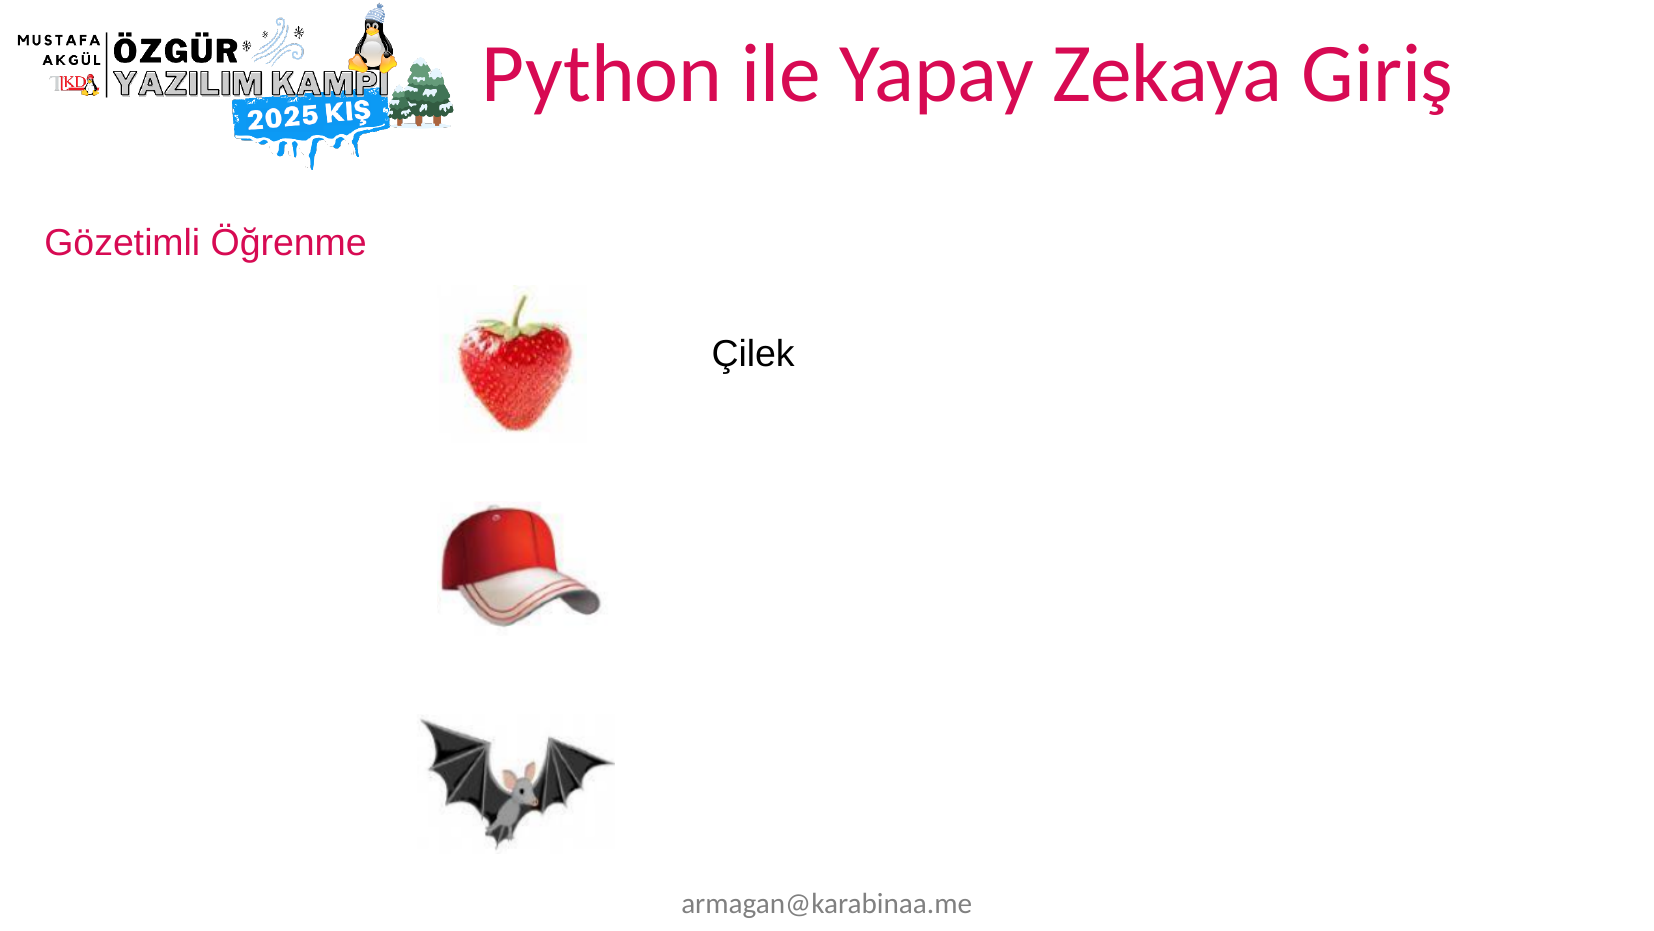

Python ile Yapay Zekaya Giriş
Gözetimli Öğrenme
Çilek
armagan@karabinaa.me